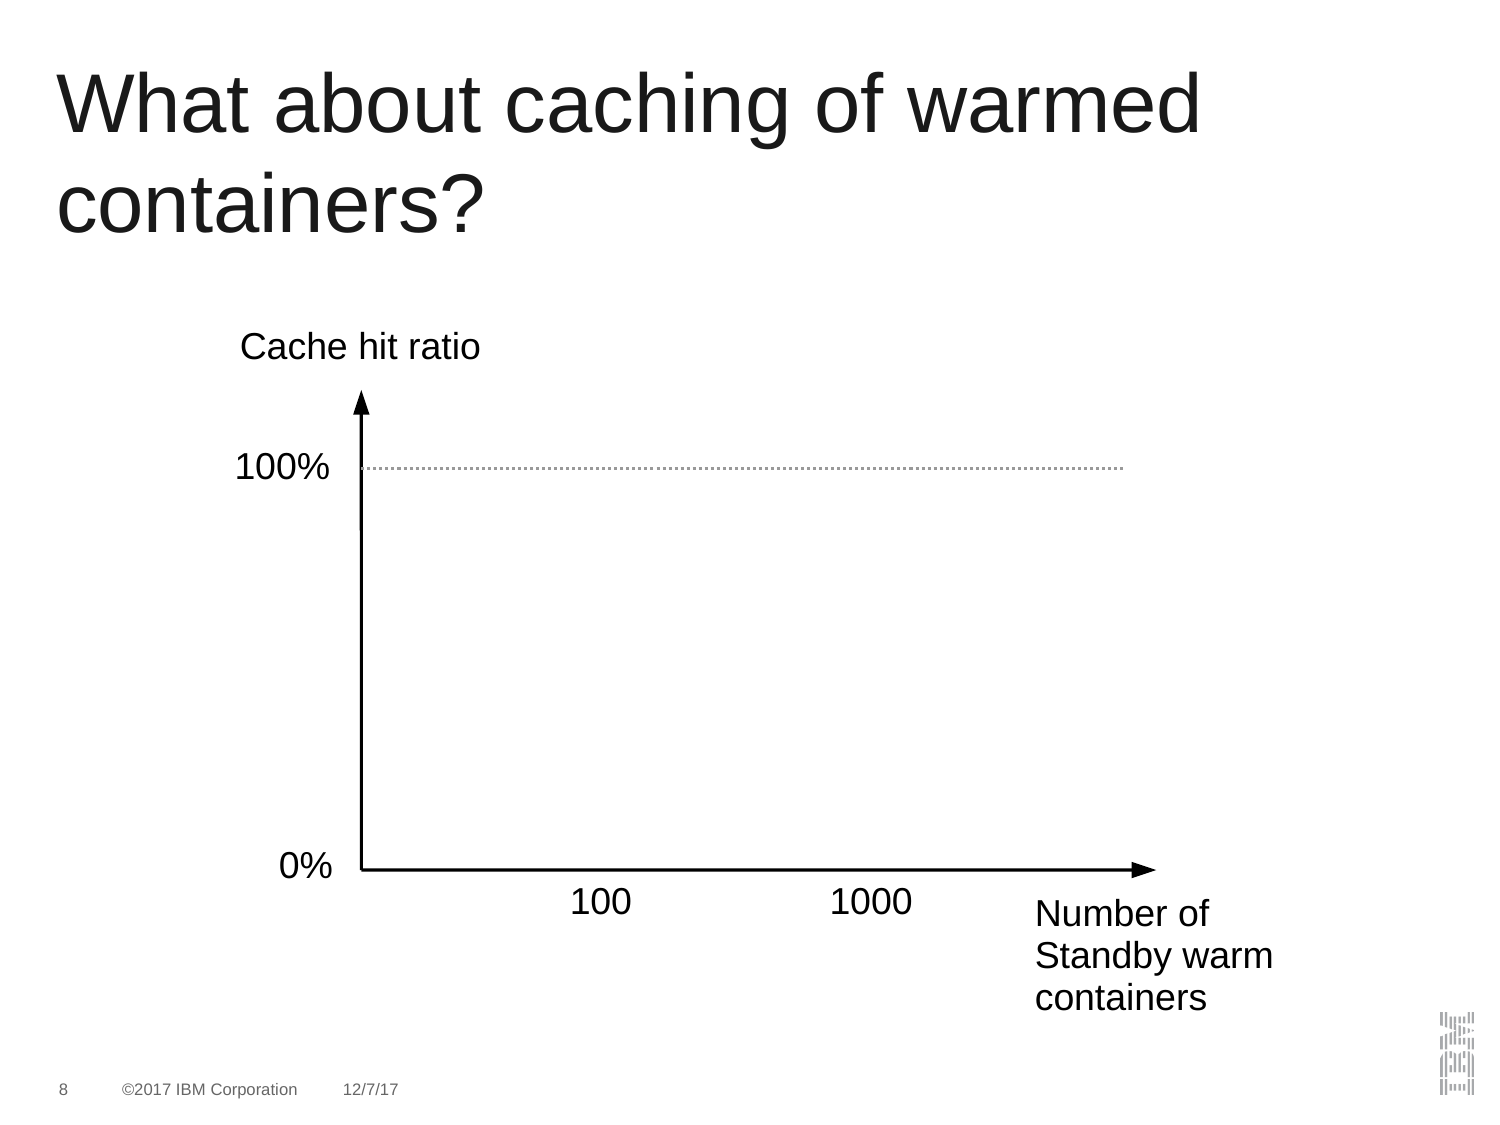

What about caching of warmed containers?
Cache hit ratio
100%
0%
100
1000
Number of
Standby warm
containers